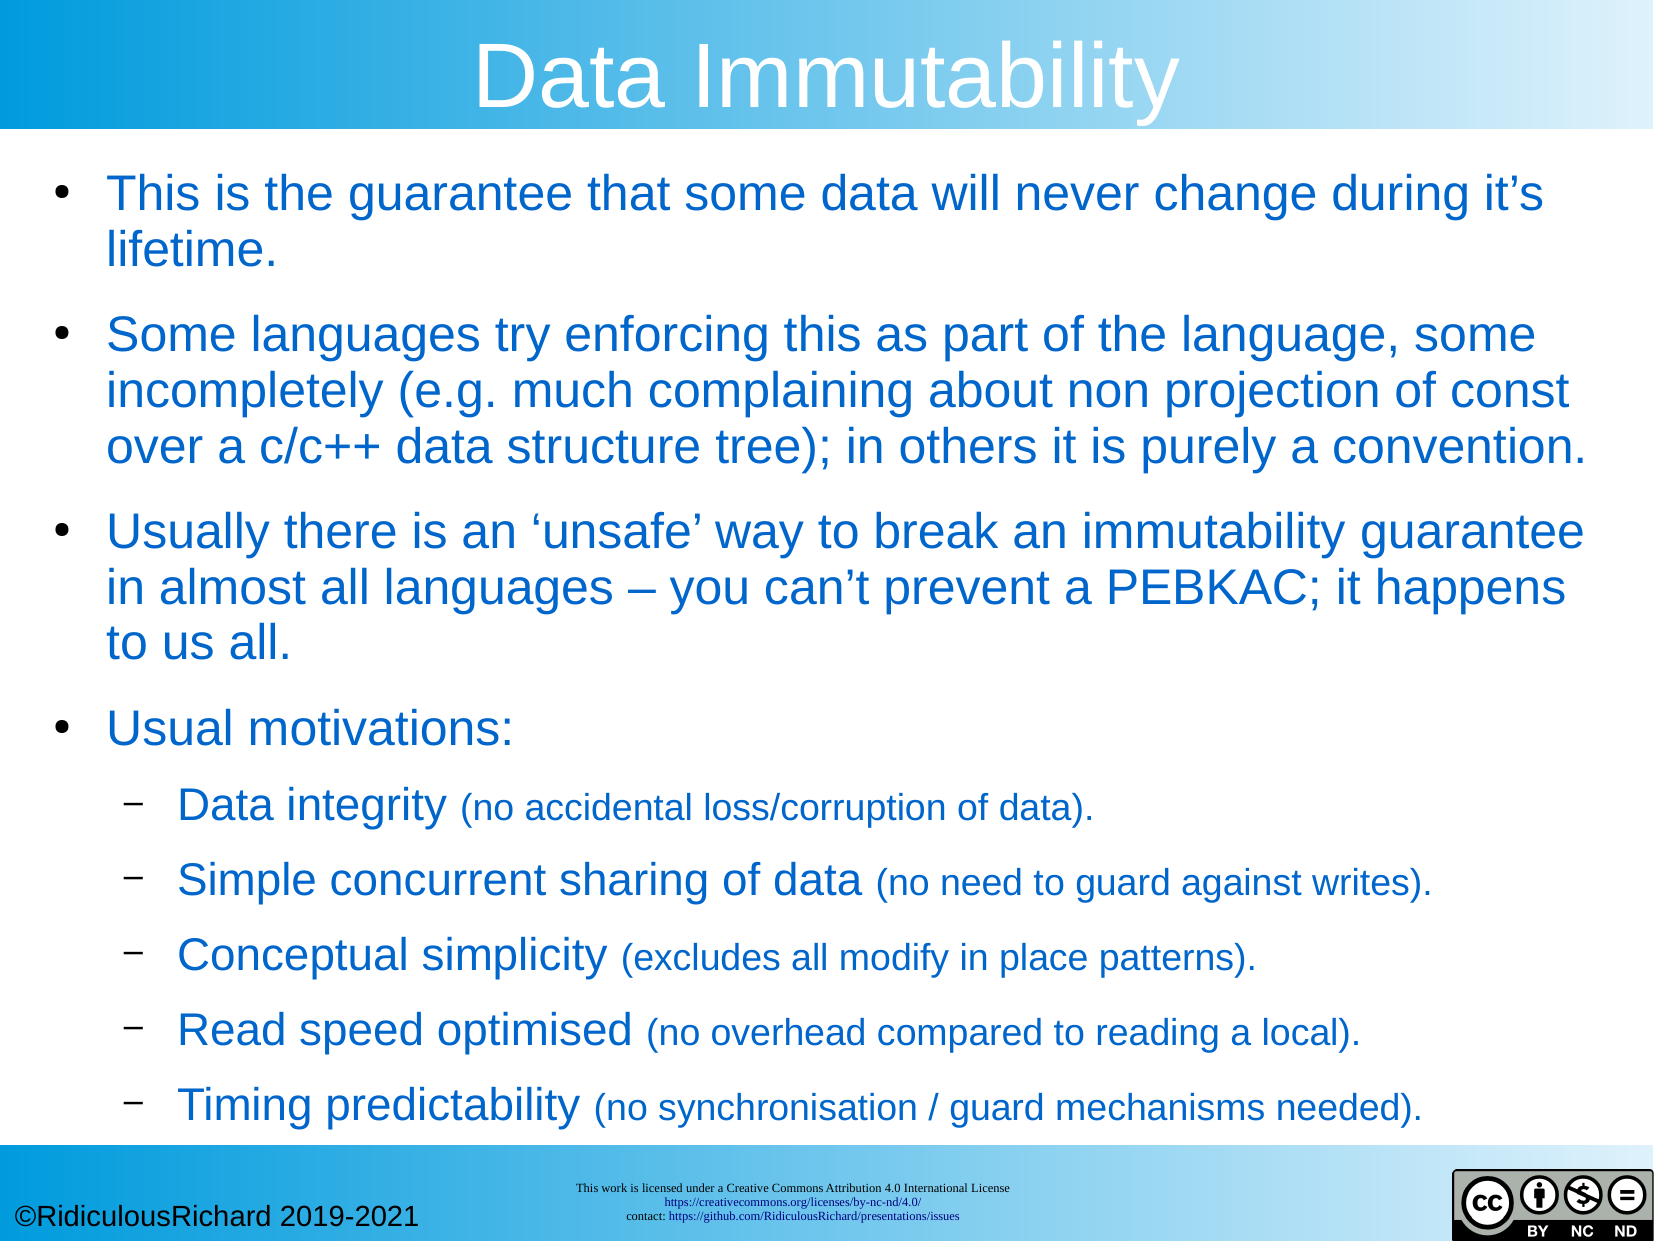

# Data Immutability
This is the guarantee that some data will never change during it’s lifetime.
Some languages try enforcing this as part of the language, some incompletely (e.g. much complaining about non projection of const over a c/c++ data structure tree); in others it is purely a convention.
Usually there is an ‘unsafe’ way to break an immutability guarantee in almost all languages – you can’t prevent a PEBKAC; it happens to us all.
Usual motivations:
Data integrity (no accidental loss/corruption of data).
Simple concurrent sharing of data (no need to guard against writes).
Conceptual simplicity (excludes all modify in place patterns).
Read speed optimised (no overhead compared to reading a local).
Timing predictability (no synchronisation / guard mechanisms needed).